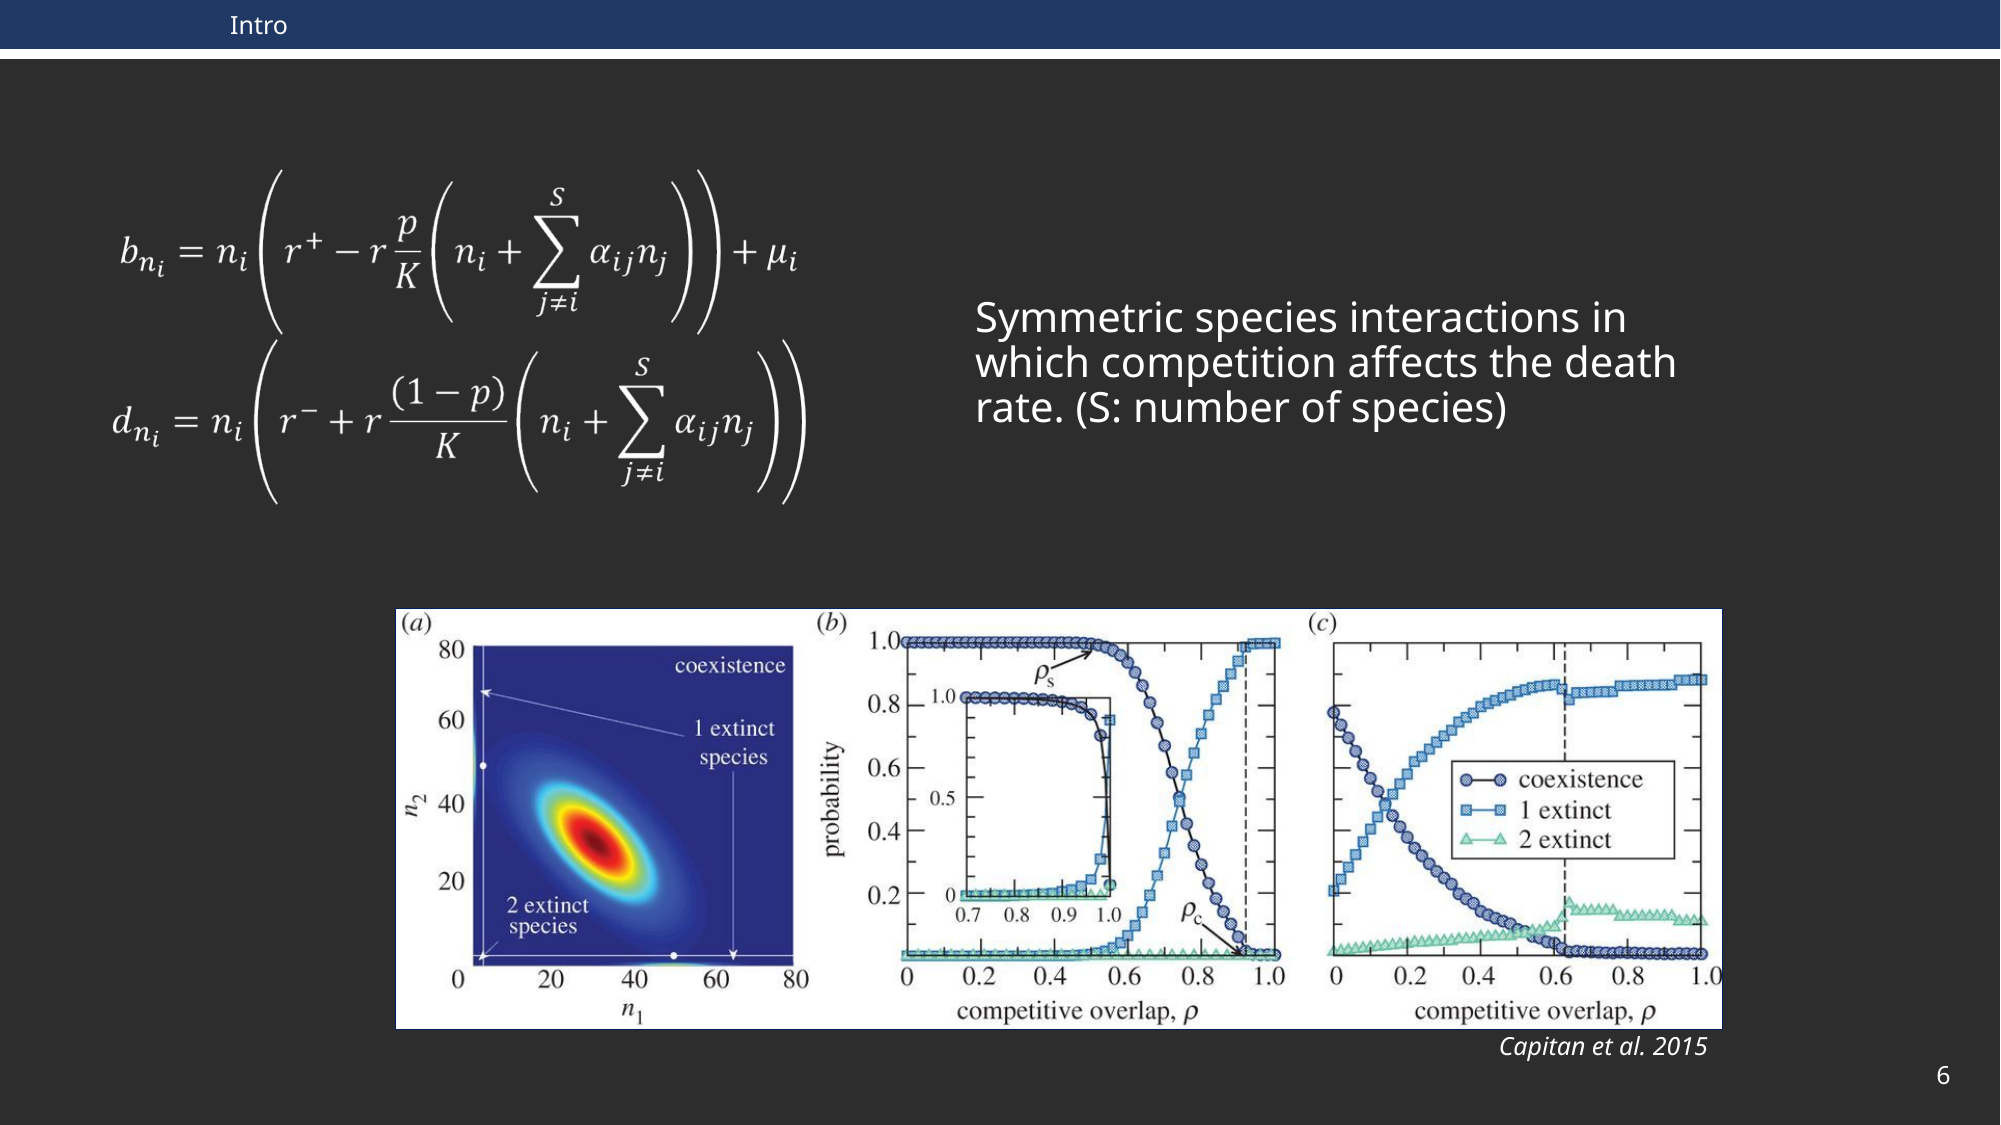

Intro
#
Symmetric species interactions in which competition affects the death rate. (S: number of species)
Capitan et al. 2015